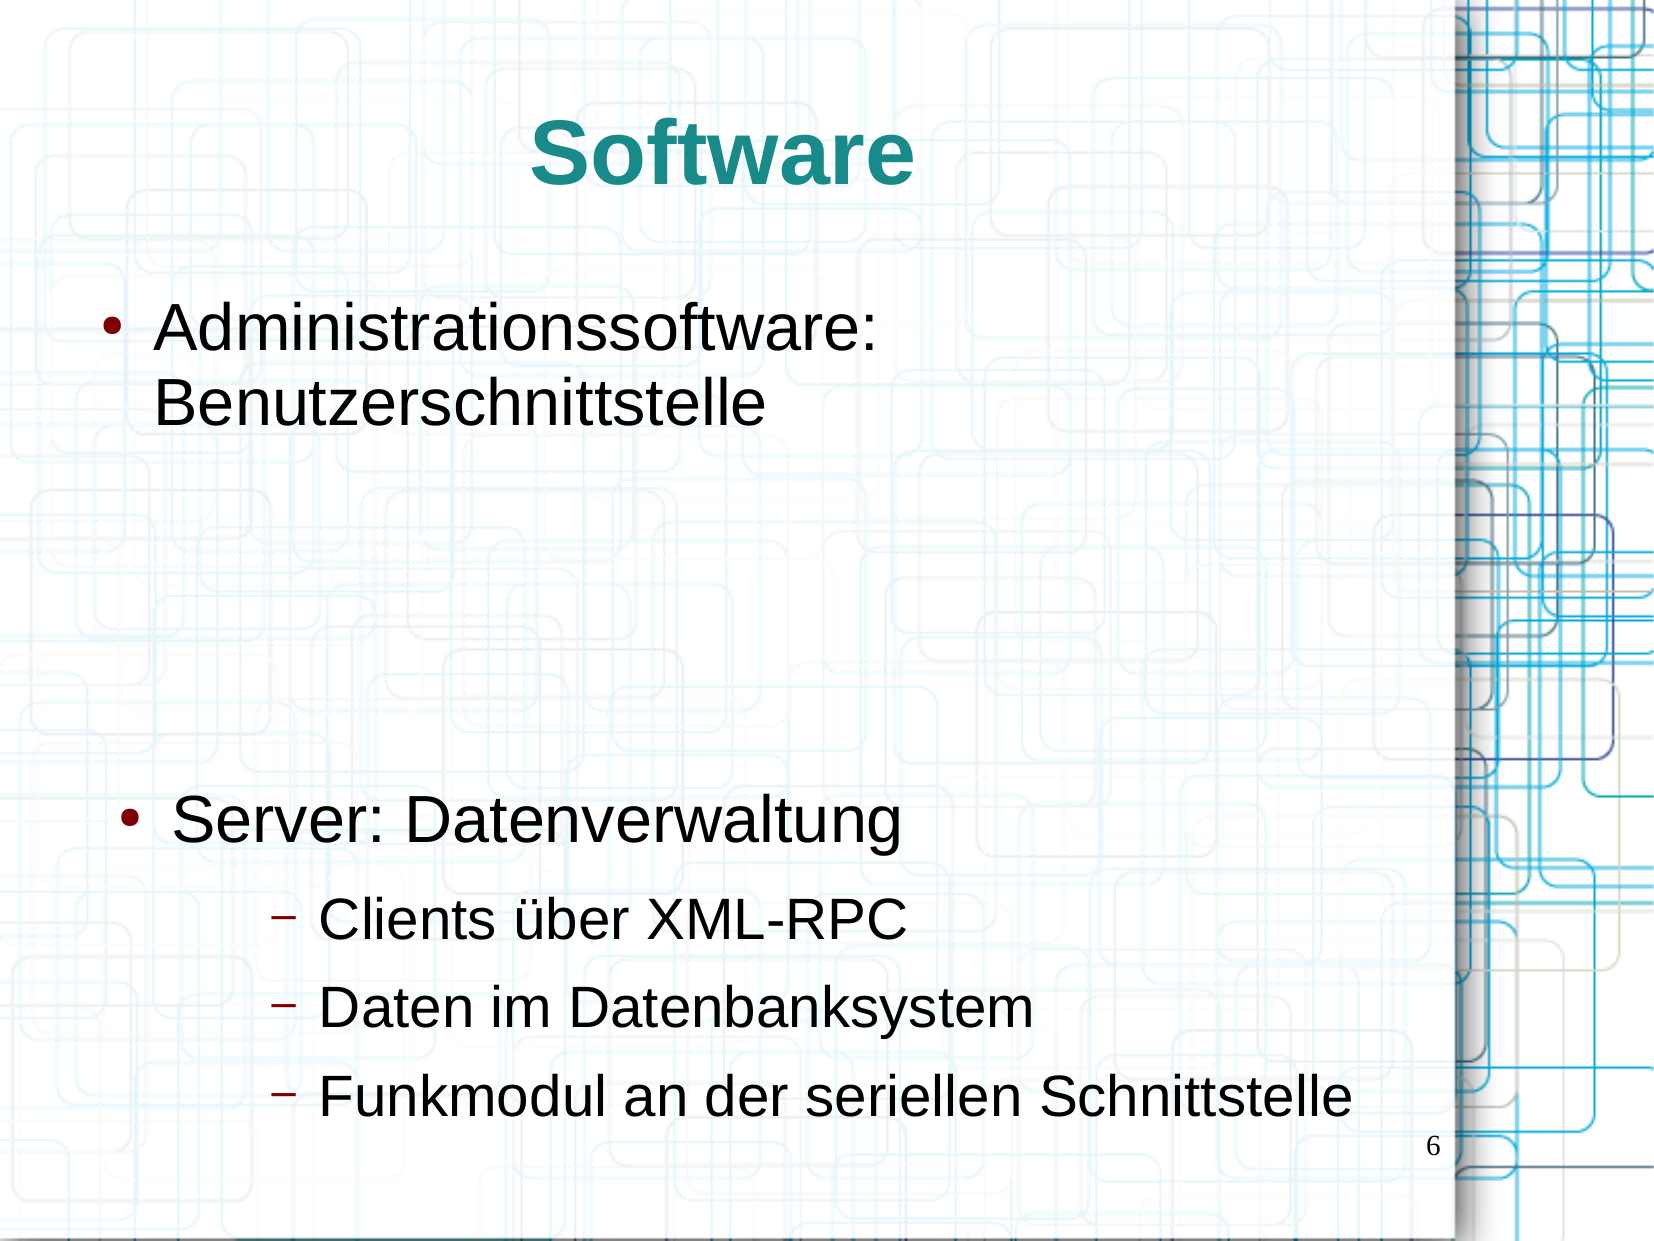

# Software
Administrationssoftware: Benutzerschnittstelle
Server: Datenverwaltung
Clients über XML-RPC
Daten im Datenbanksystem
Funkmodul an der seriellen Schnittstelle
6